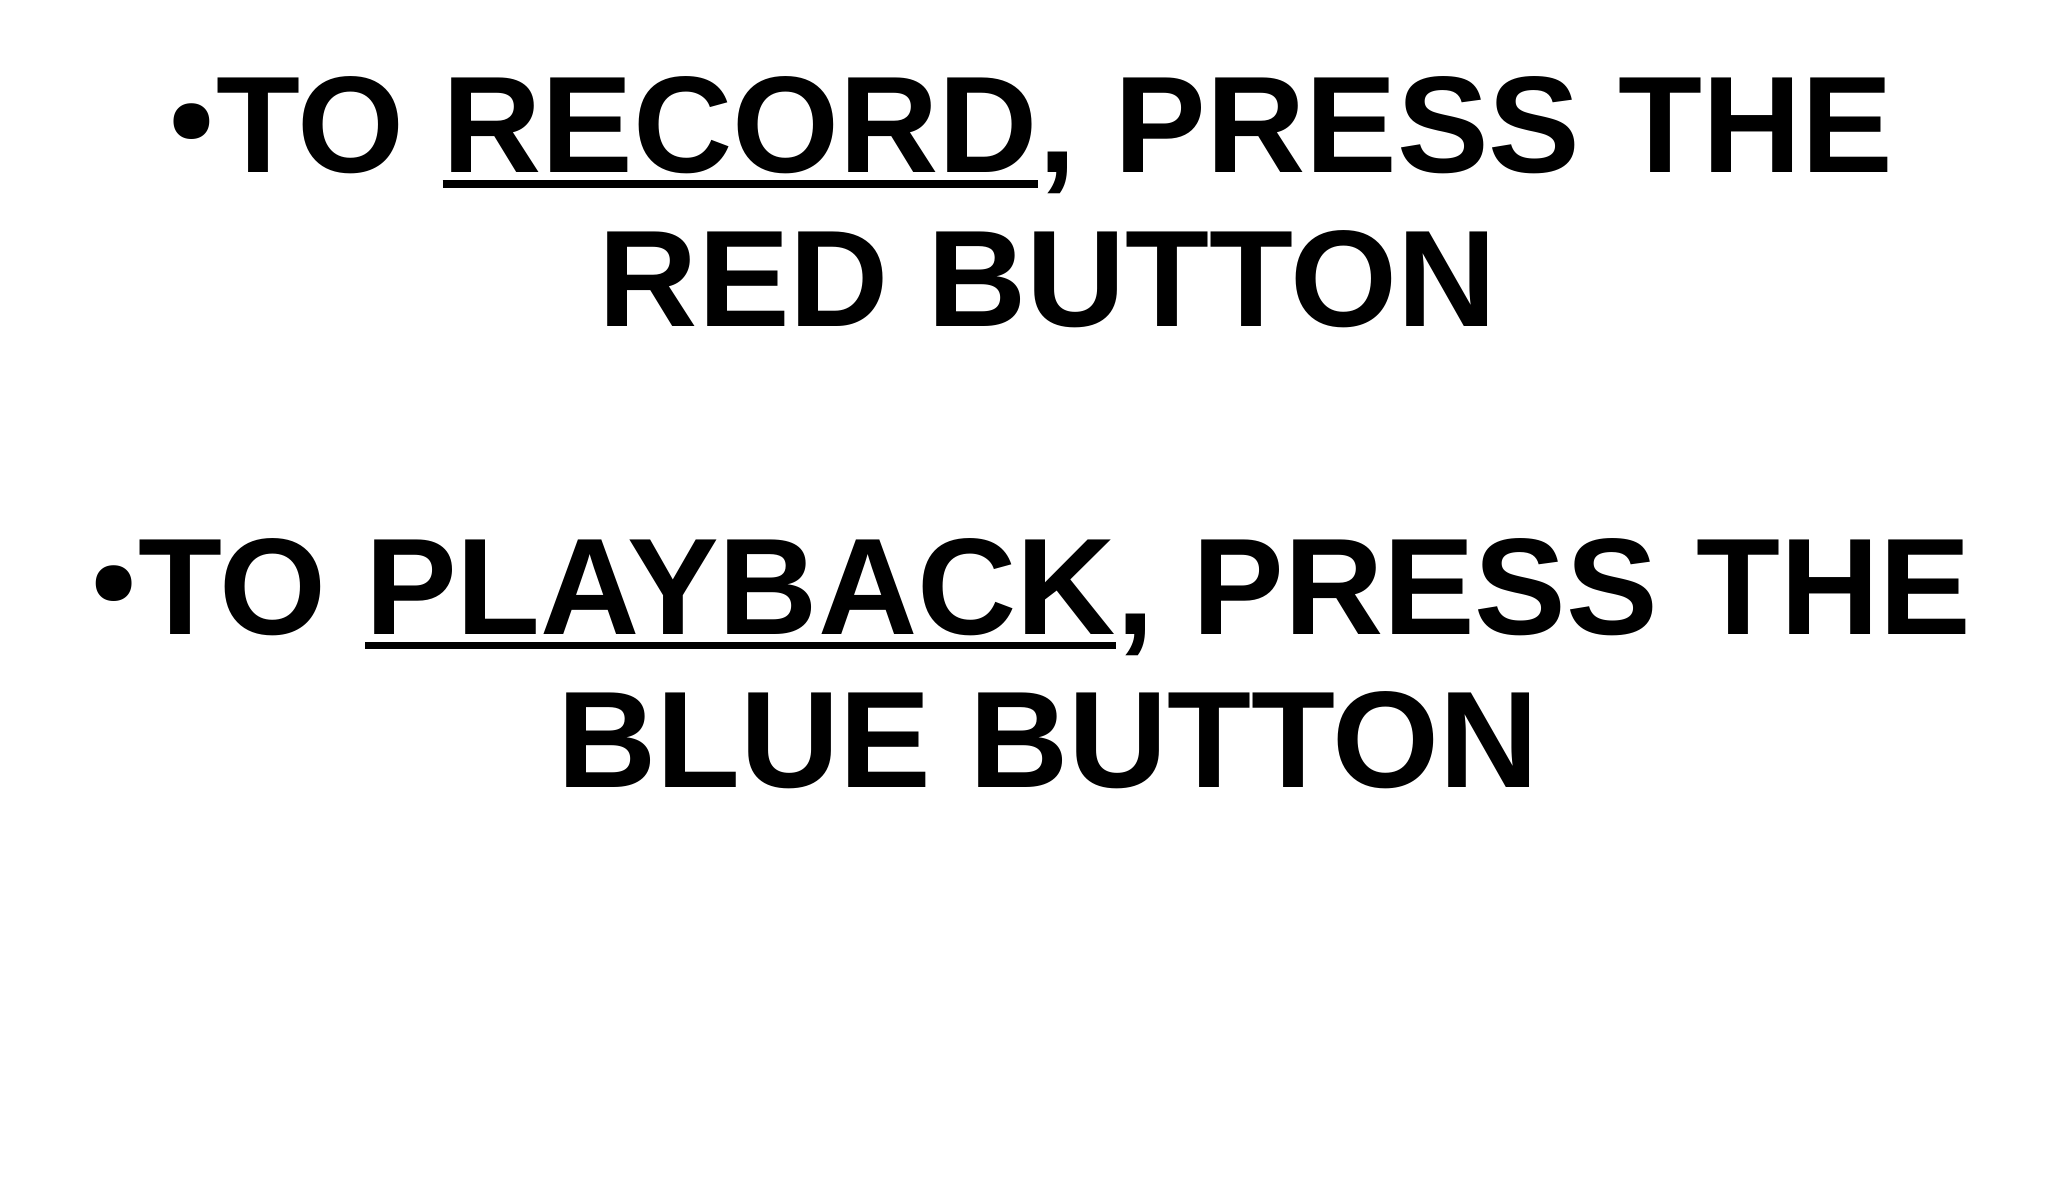

TO RECORD, PRESS THE RED BUTTON
TO PLAYBACK, PRESS THE BLUE BUTTON